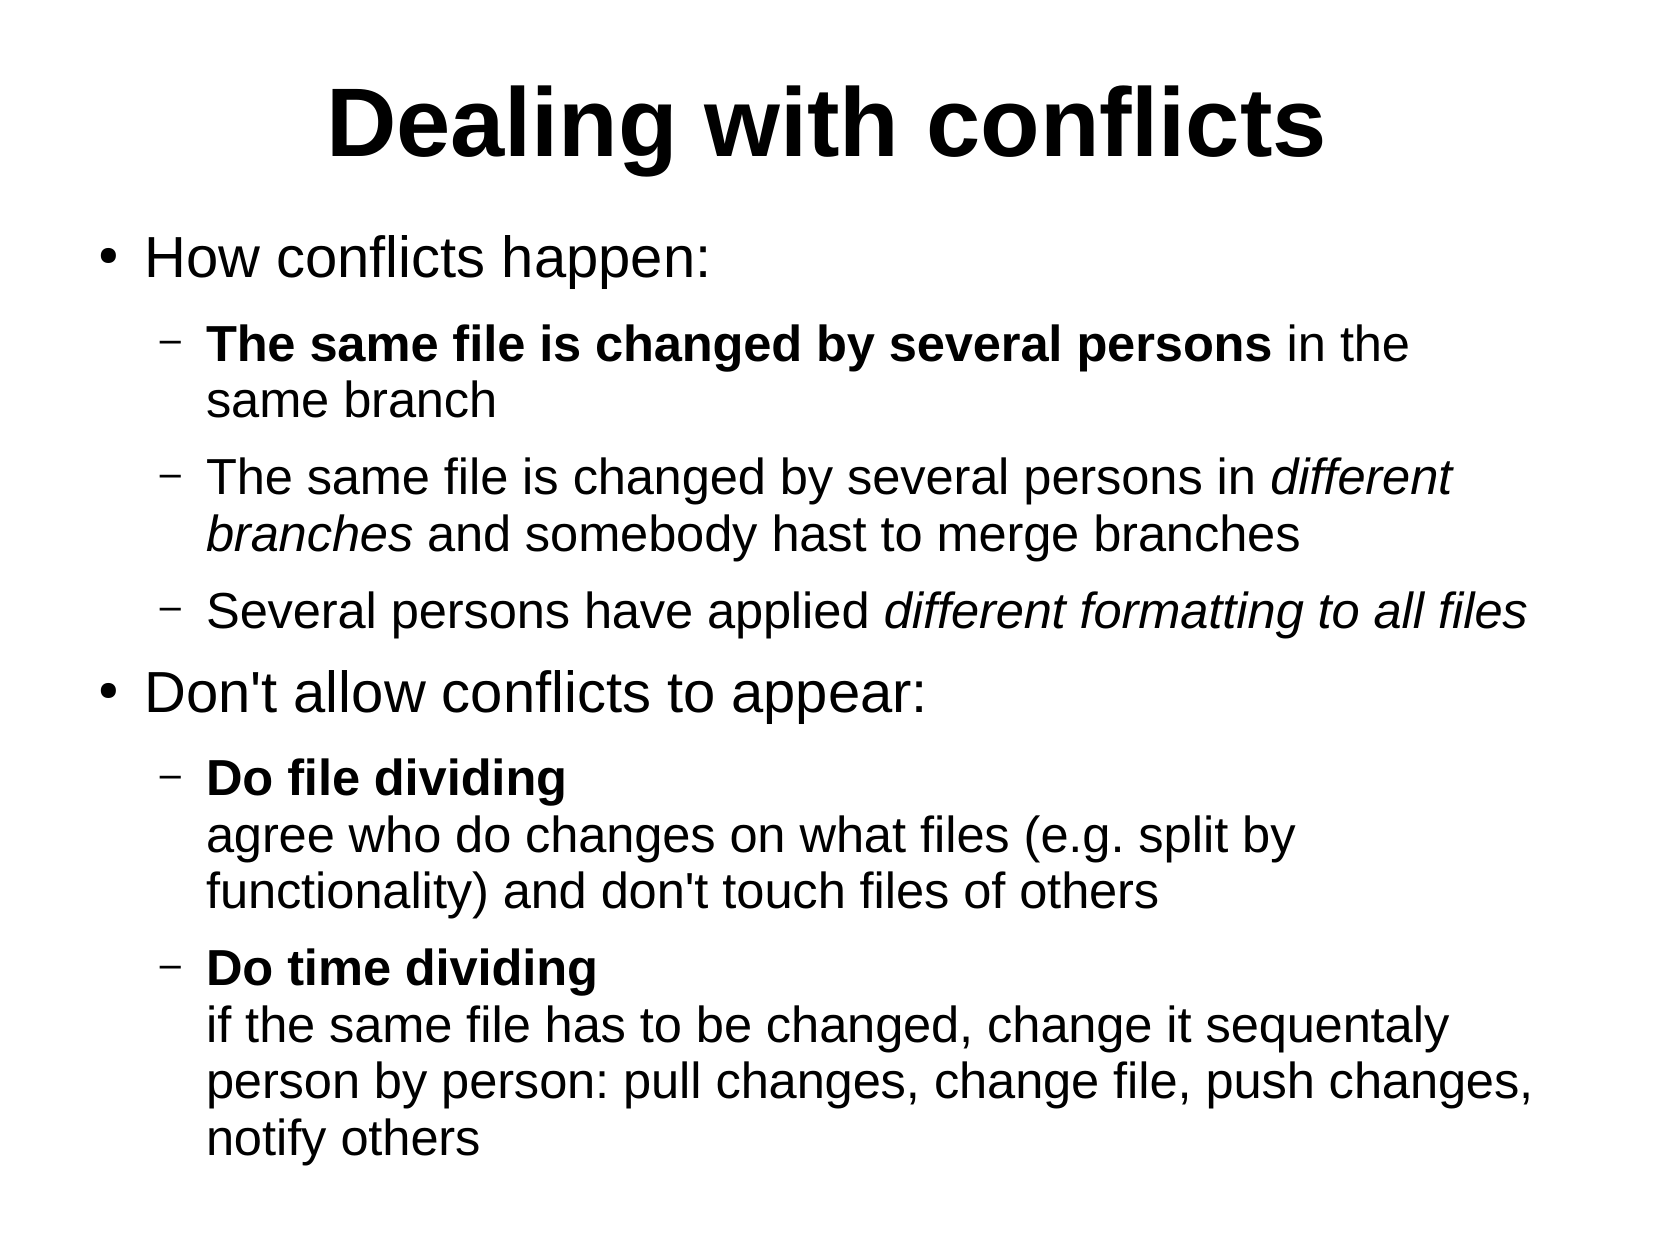

# Dealing with conflicts
How conflicts happen:
The same file is changed by several persons in the same branch
The same file is changed by several persons in different branches and somebody hast to merge branches
Several persons have applied different formatting to all files
Don't allow conflicts to appear:
Do file dividing
agree who do changes on what files (e.g. split by functionality) and don't touch files of others
Do time dividing
if the same file has to be changed, change it sequentaly person by person: pull changes, change file, push changes, notify others